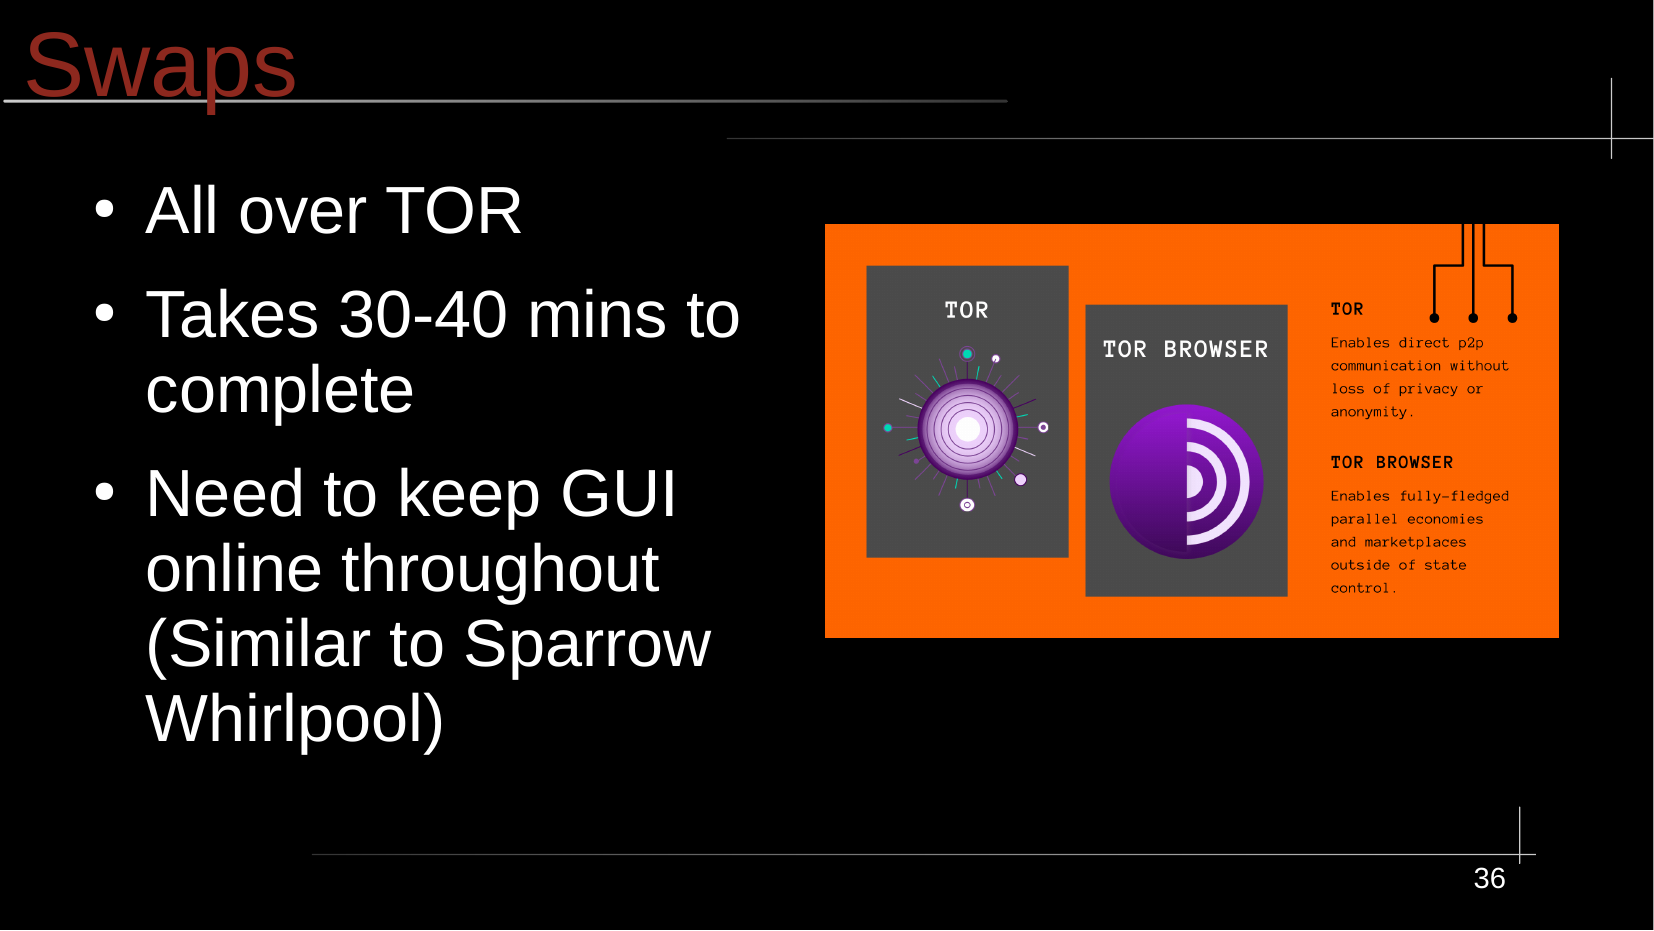

# Swaps
All over TOR
Takes 30-40 mins to complete
Need to keep GUI online throughout
(Similar to Sparrow Whirlpool)
36